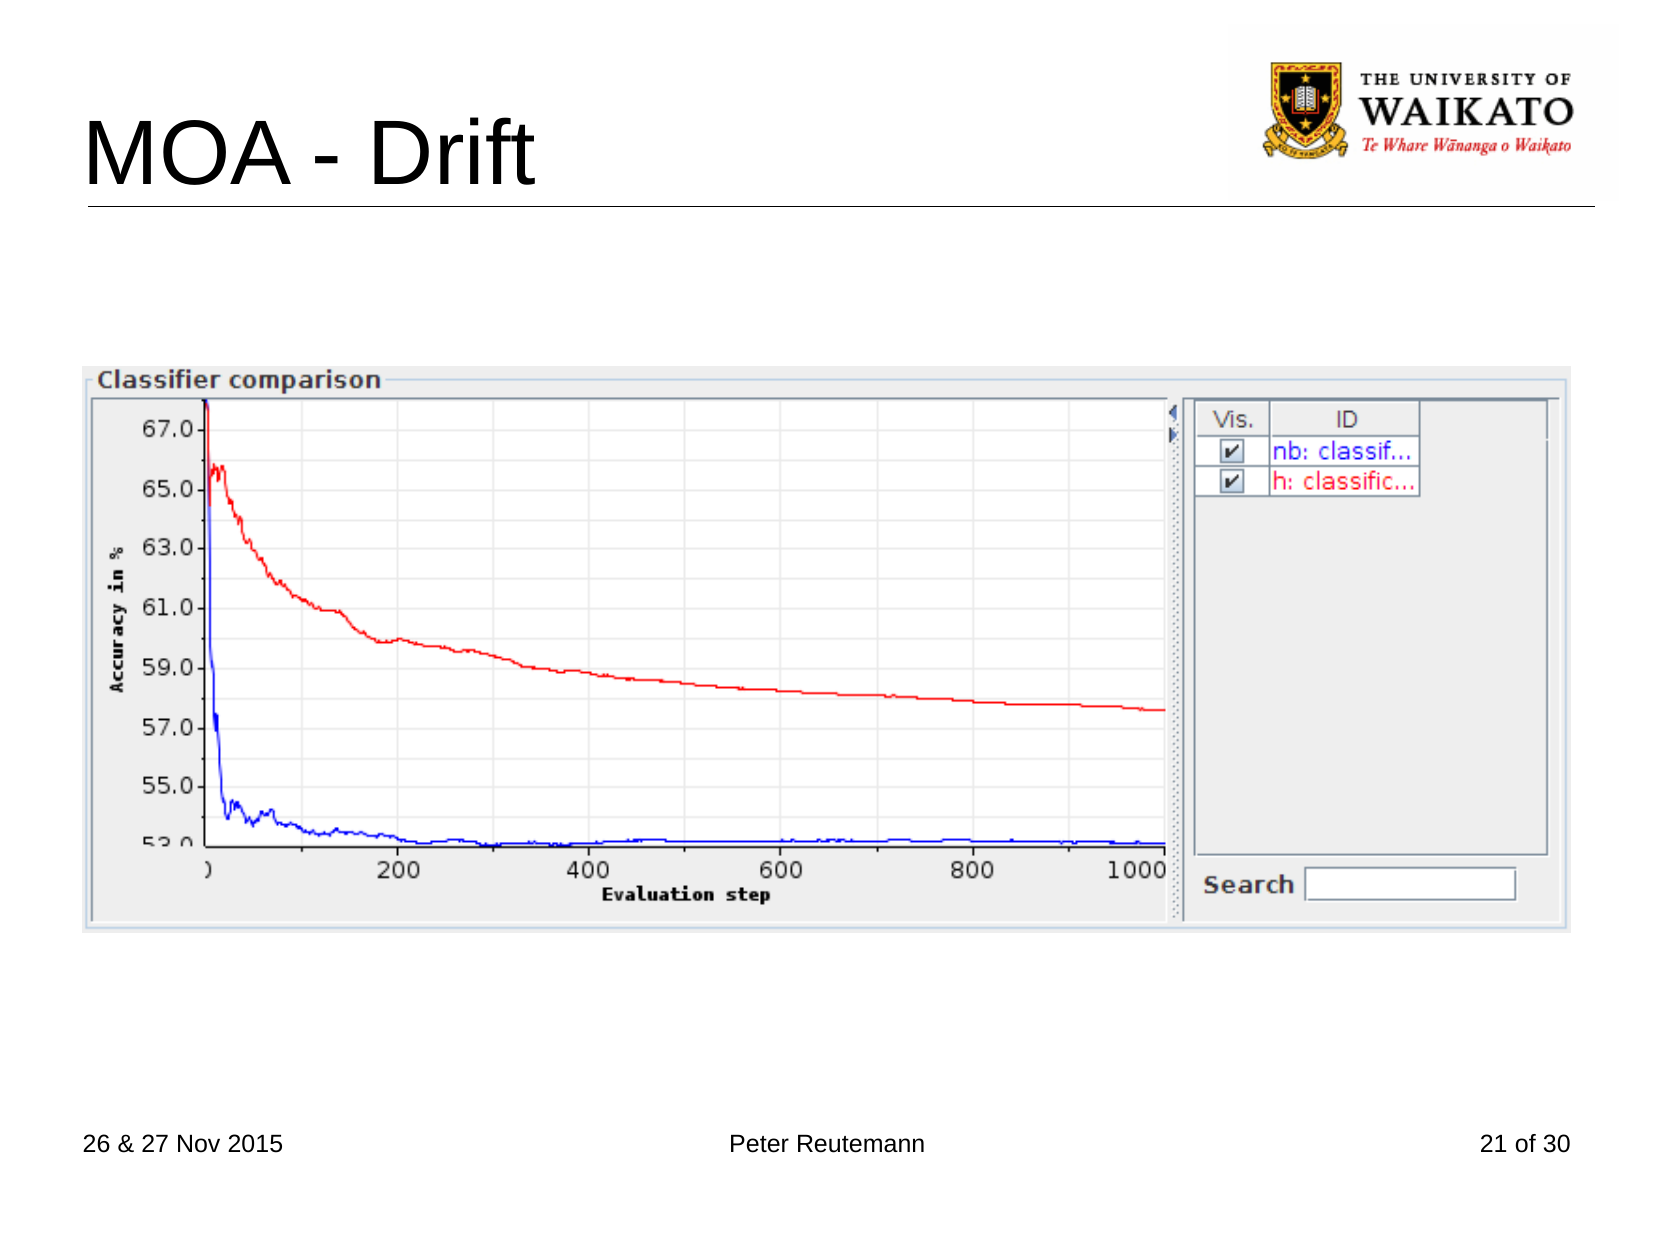

# MOA - Drift
26 & 27 Nov 2015
Peter Reutemann
21